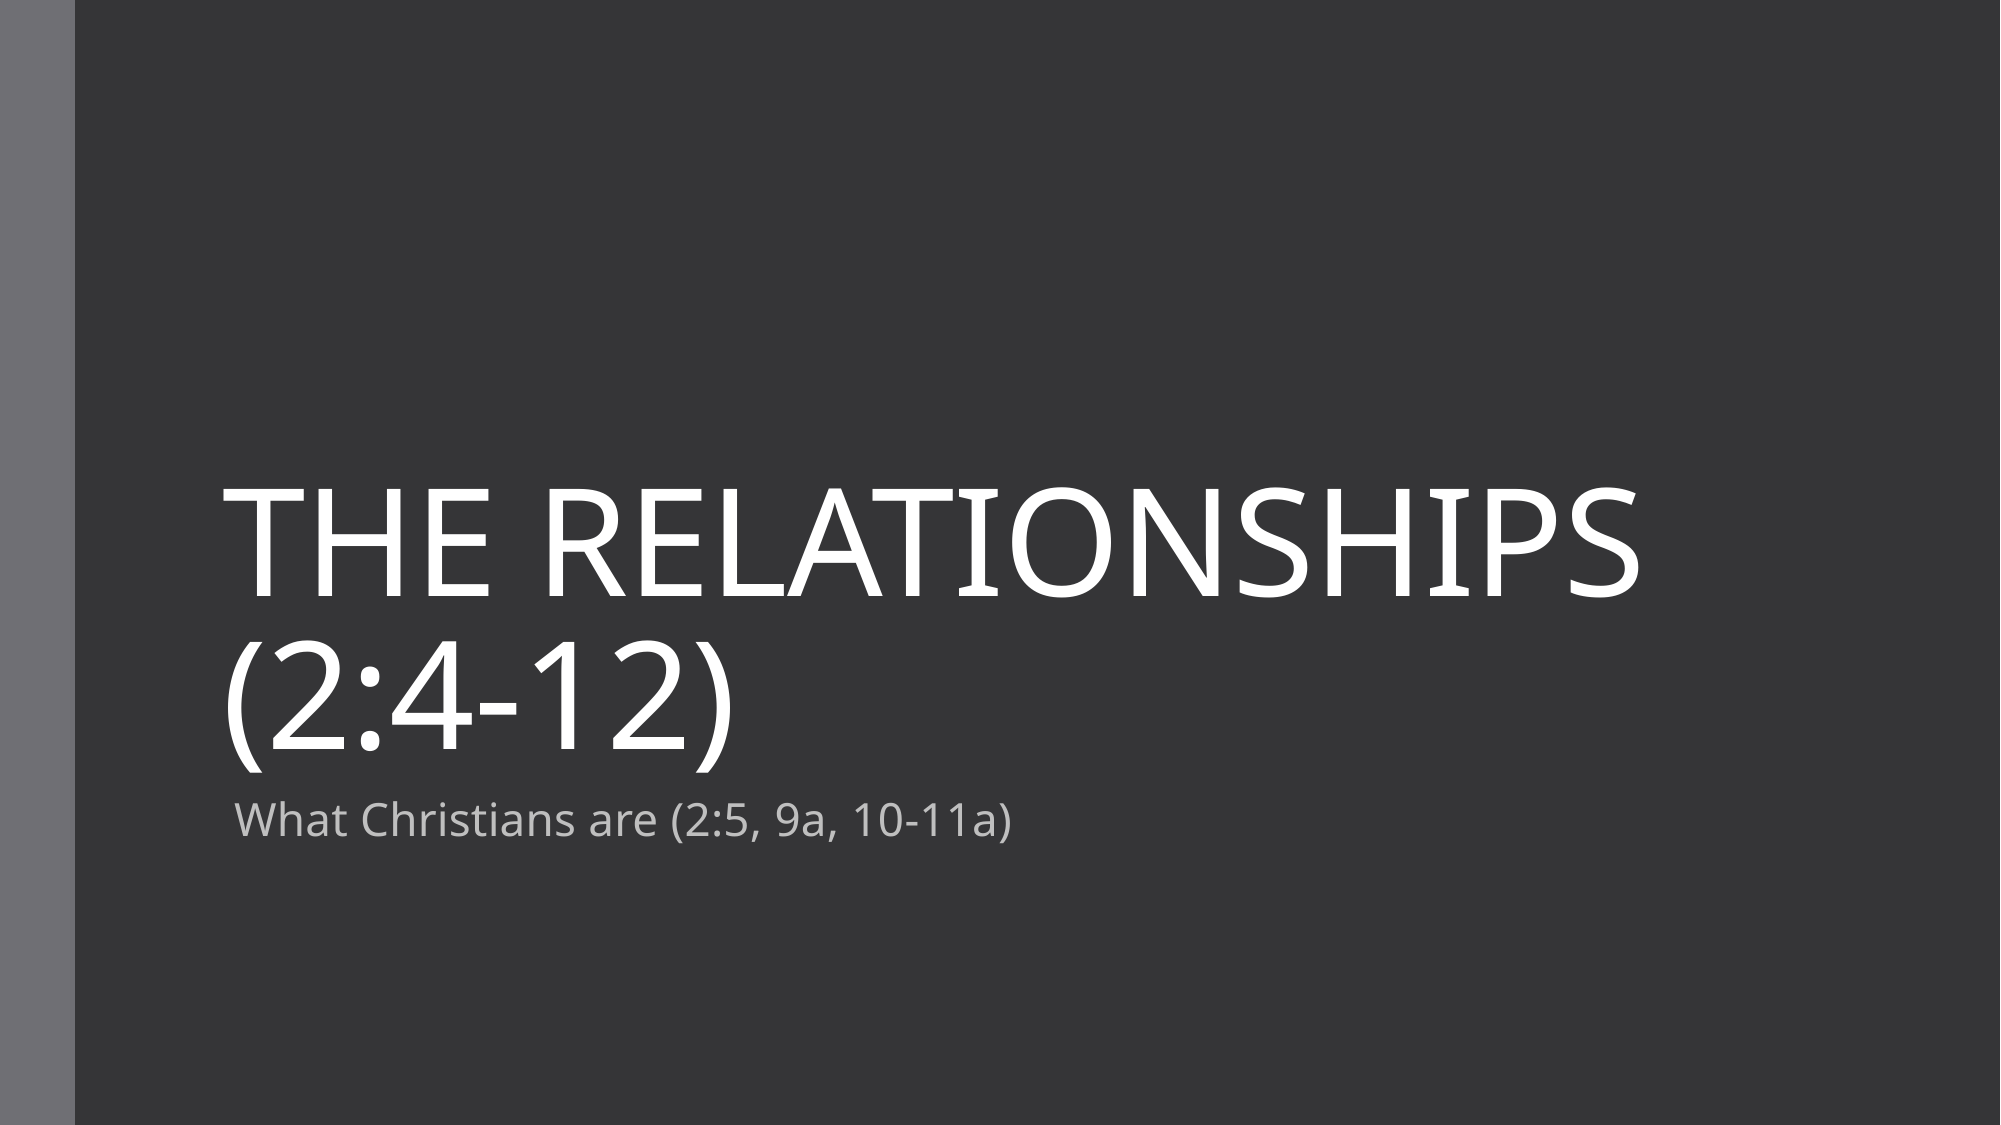

# THE RELATIONSHIPS (2:4-12)
 What Christians are (2:5, 9a, 10-11a)